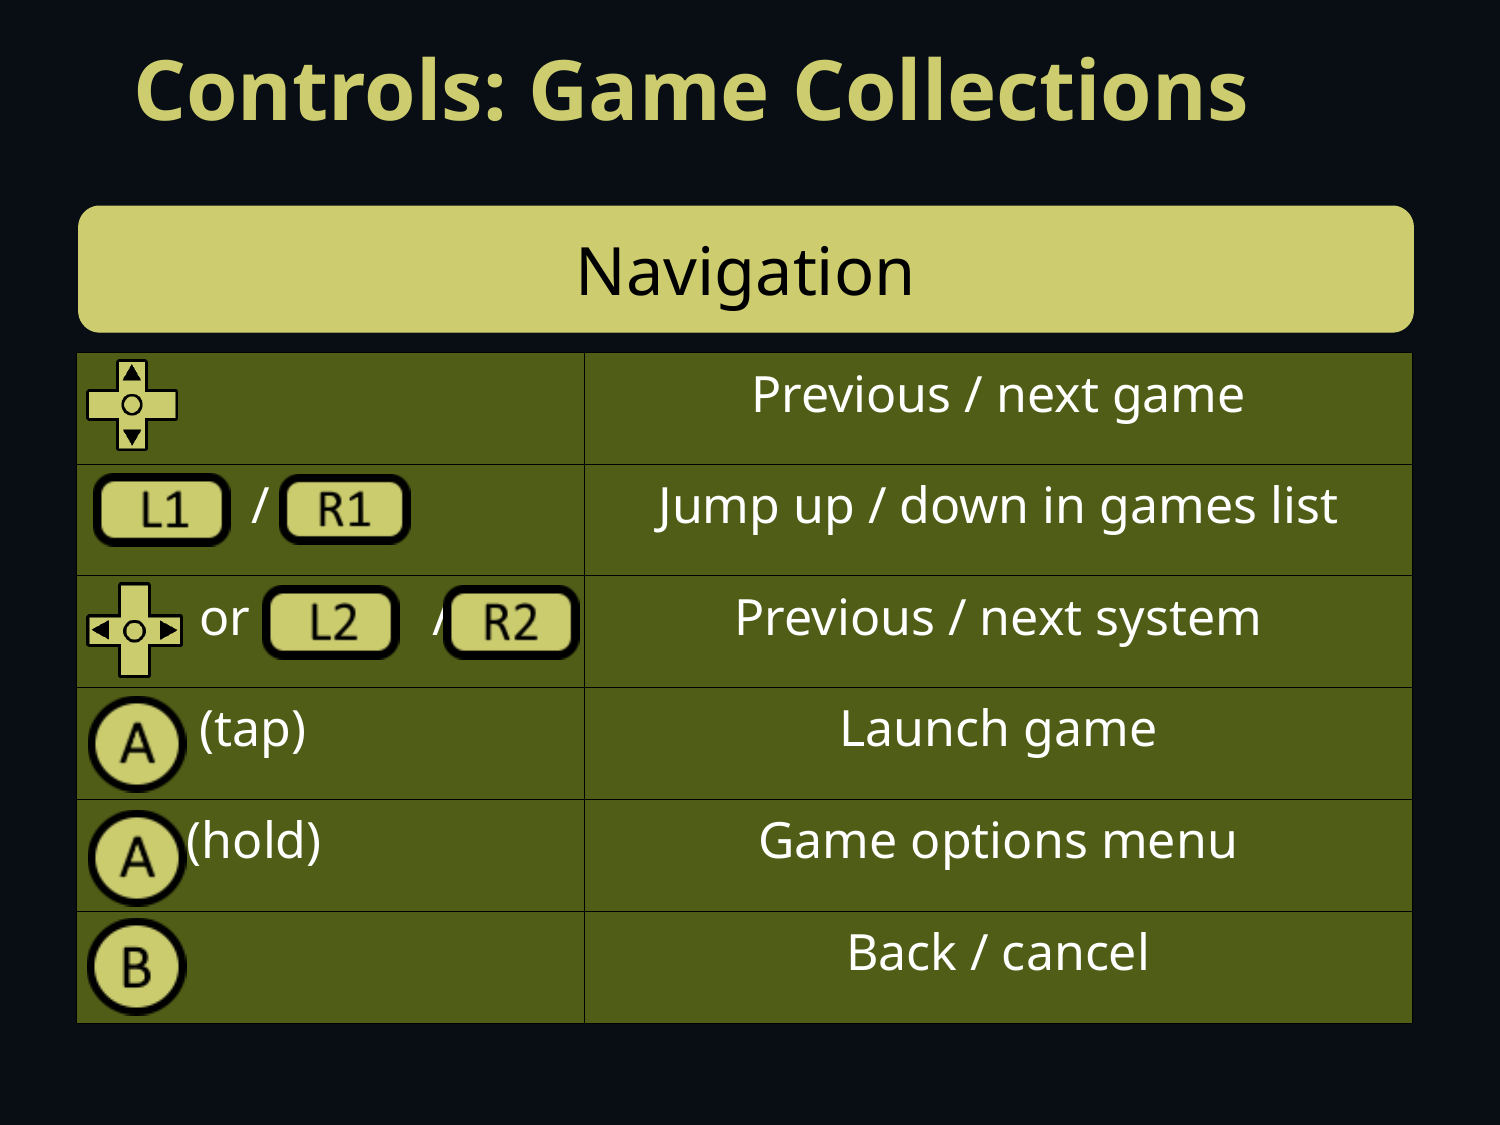

Controls: Game Collections
Navigation
| | Previous / next game |
| --- | --- |
| / | Jump up / down in games list |
| or / | Previous / next system |
| (tap) | Launch game |
| (hold) | Game options menu |
| | Back / cancel |